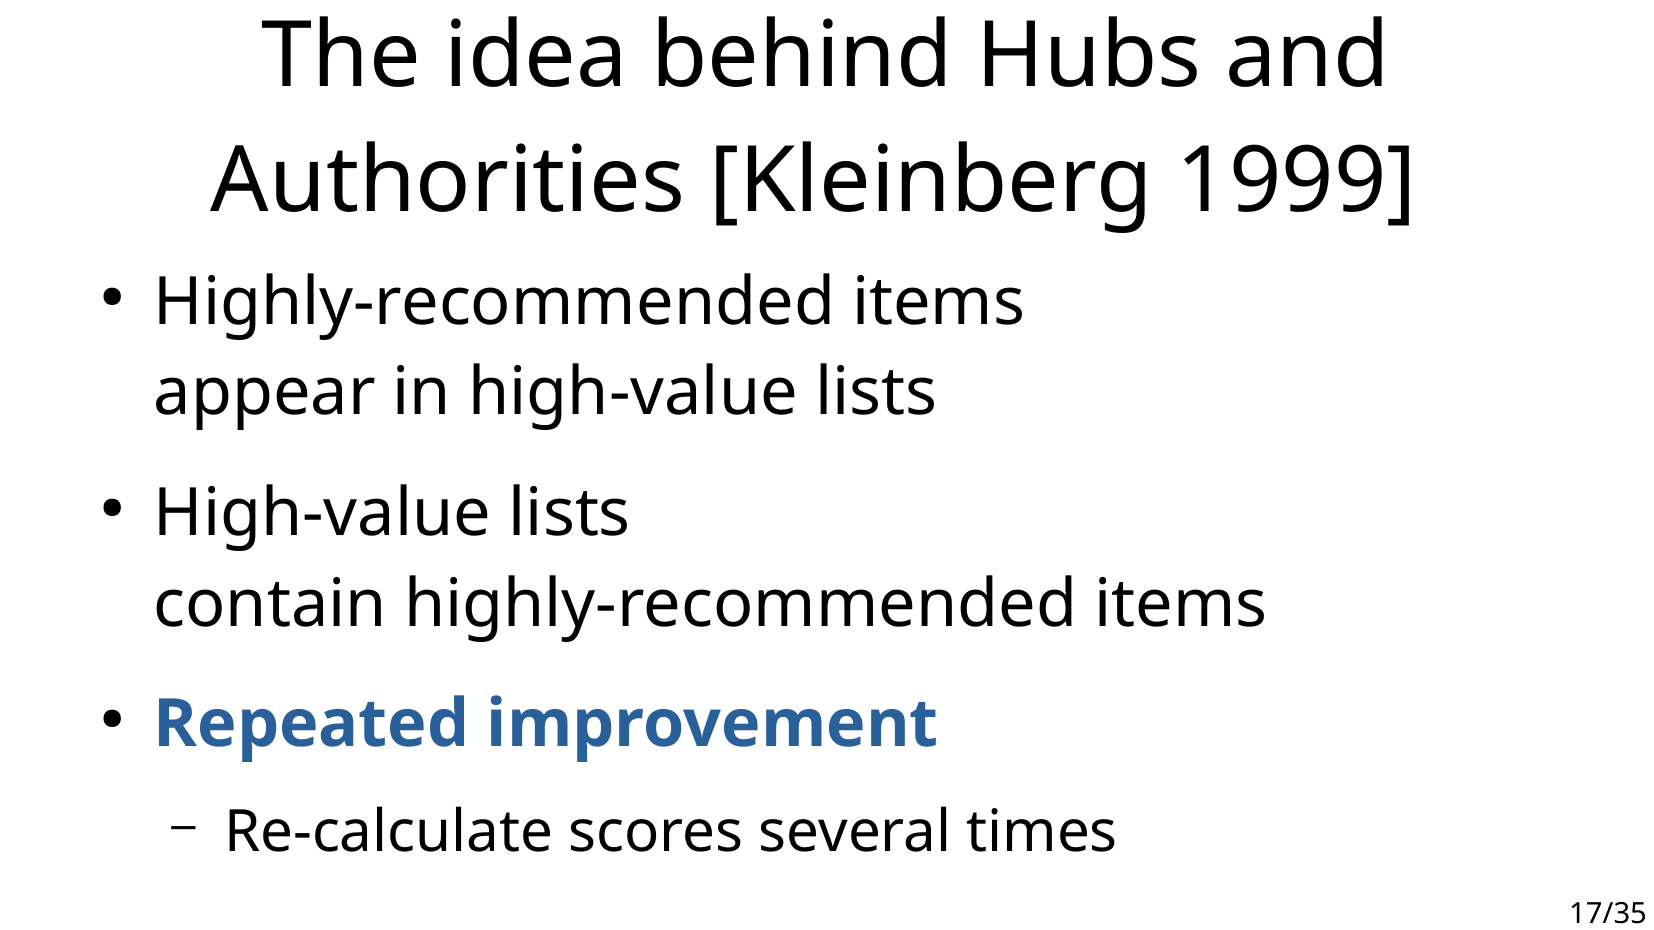

# The idea behind Hubs and Authorities [Kleinberg 1999]
Highly-recommended items
appear in high-value lists
High-value lists
contain highly-recommended items
Repeated improvement
Re-calculate scores several times
17